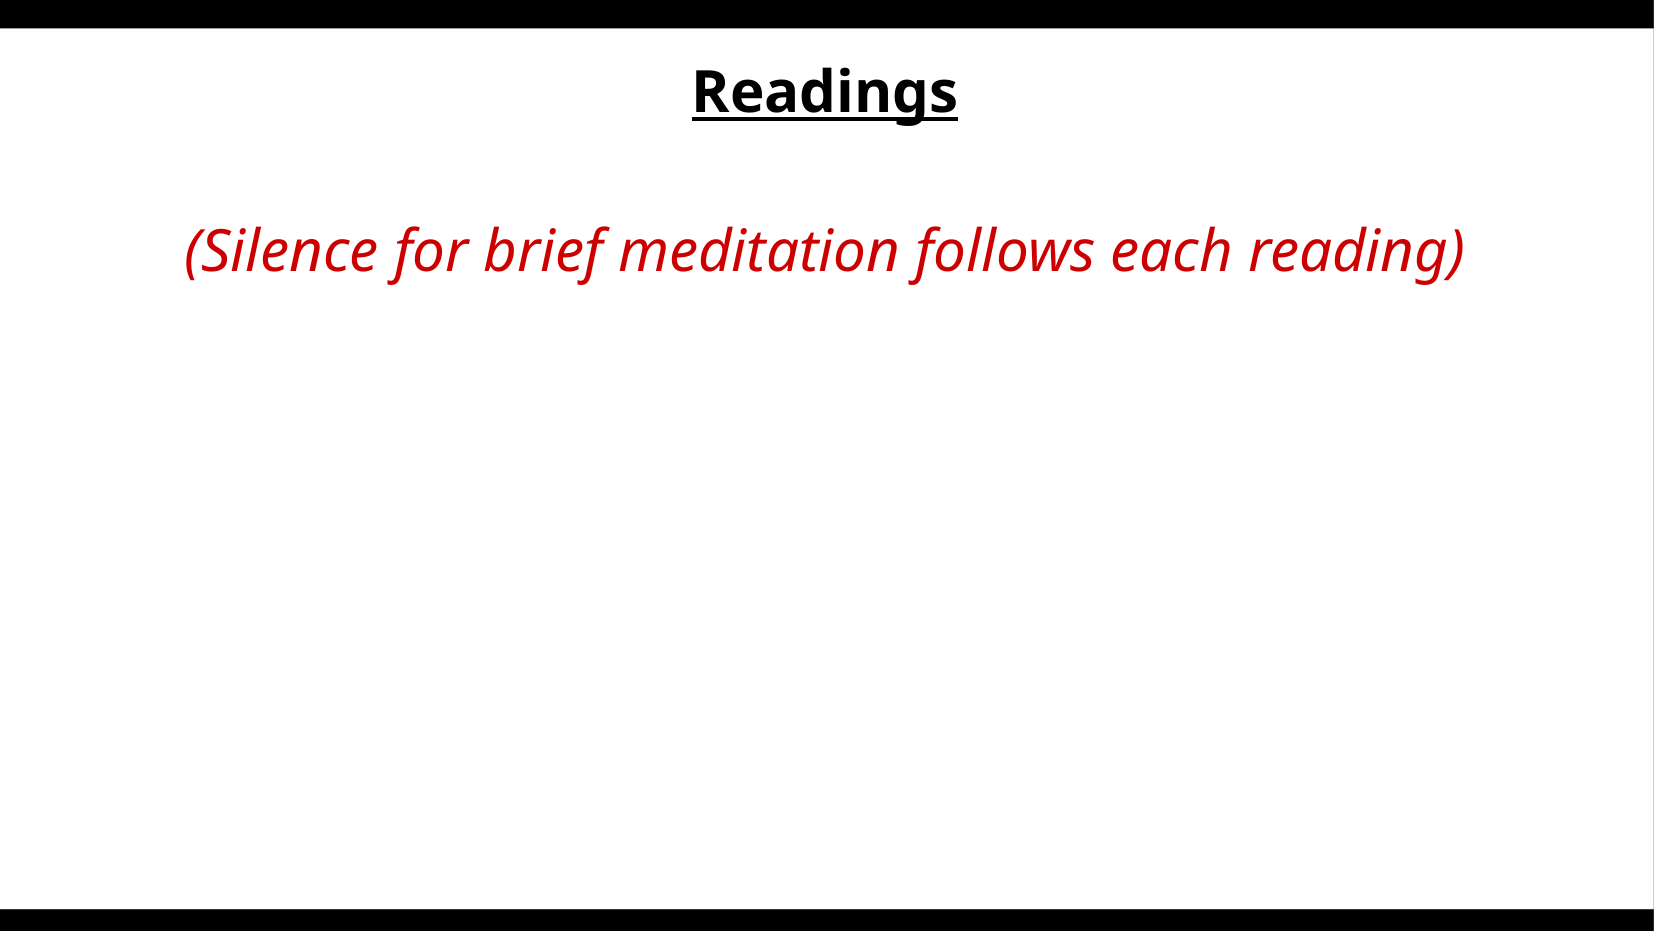

Readings
(Silence for brief meditation follows each reading)